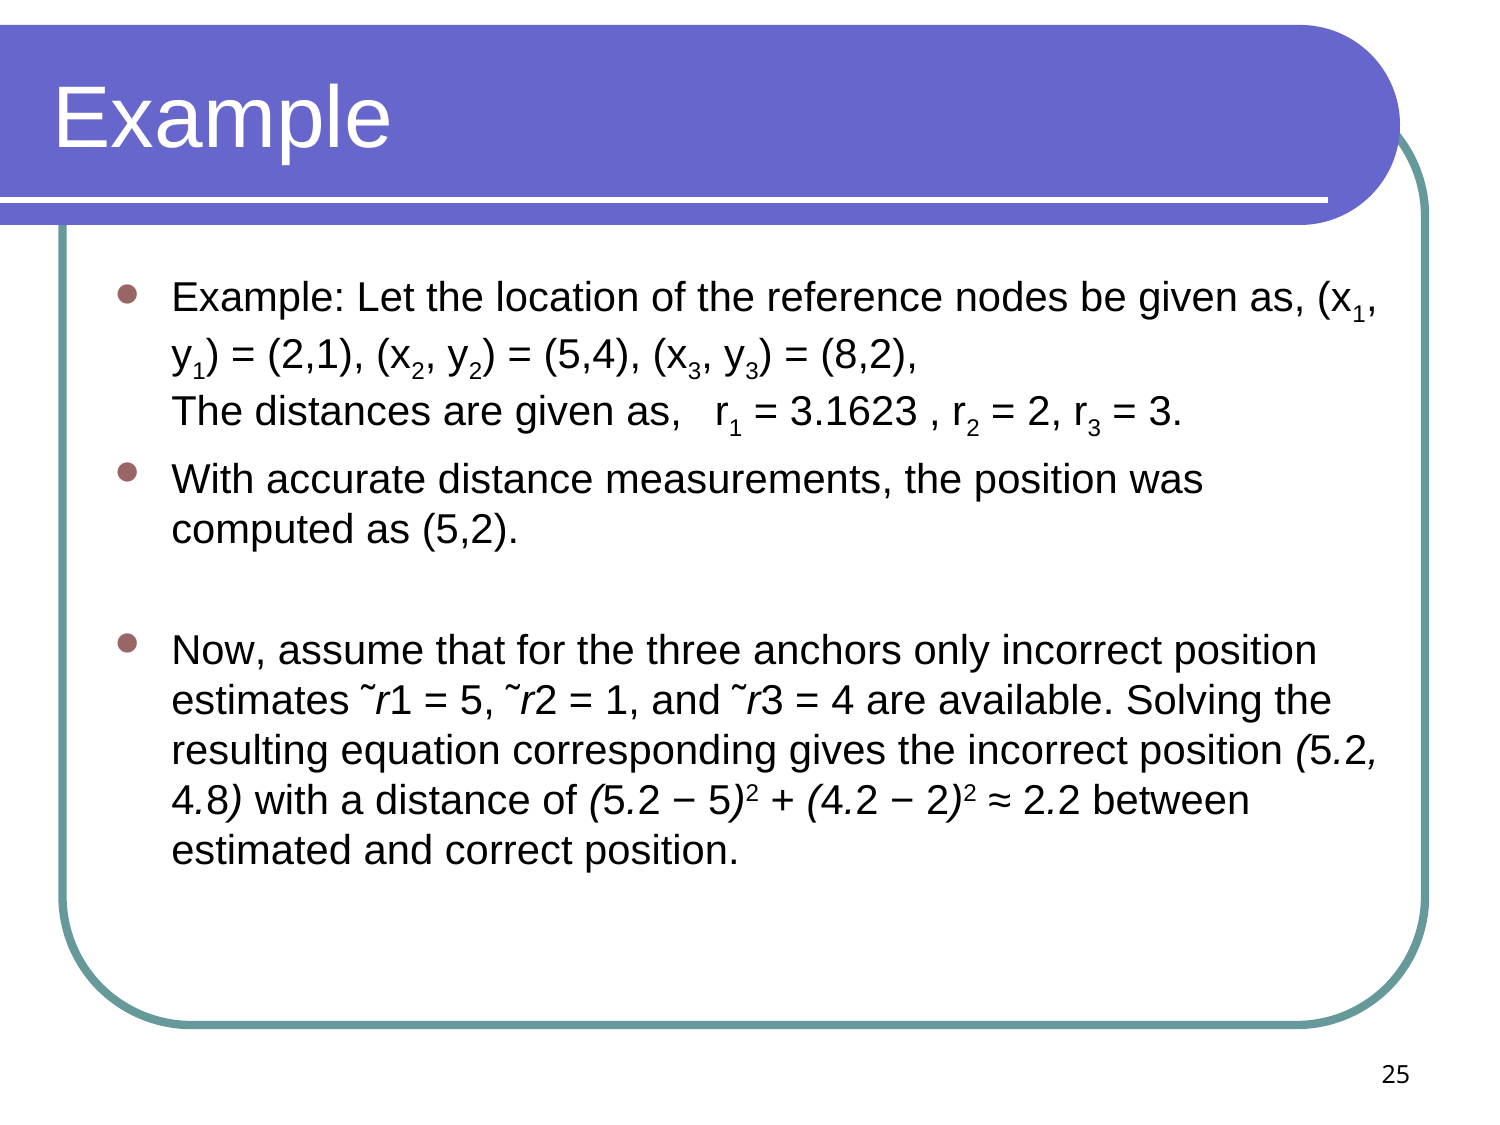

# Example
Example: Let the location of the reference nodes be given as, (x1, y1) = (2,1), (x2, y2) = (5,4), (x3, y3) = (8,2),
The distances are given as, 	r1 = 3.1623 , r2 = 2, r3 = 3.
With accurate distance measurements, the position was computed as (5,2).
Now, assume that for the three anchors only incorrect position estimates ˜r1 = 5, ˜r2 = 1, and ˜r3 = 4 are available. Solving the resulting equation corresponding gives the incorrect position (5.2, 4.8) with a distance of (5.2 − 5)2 + (4.2 − 2)2 ≈ 2.2 between estimated and correct position.